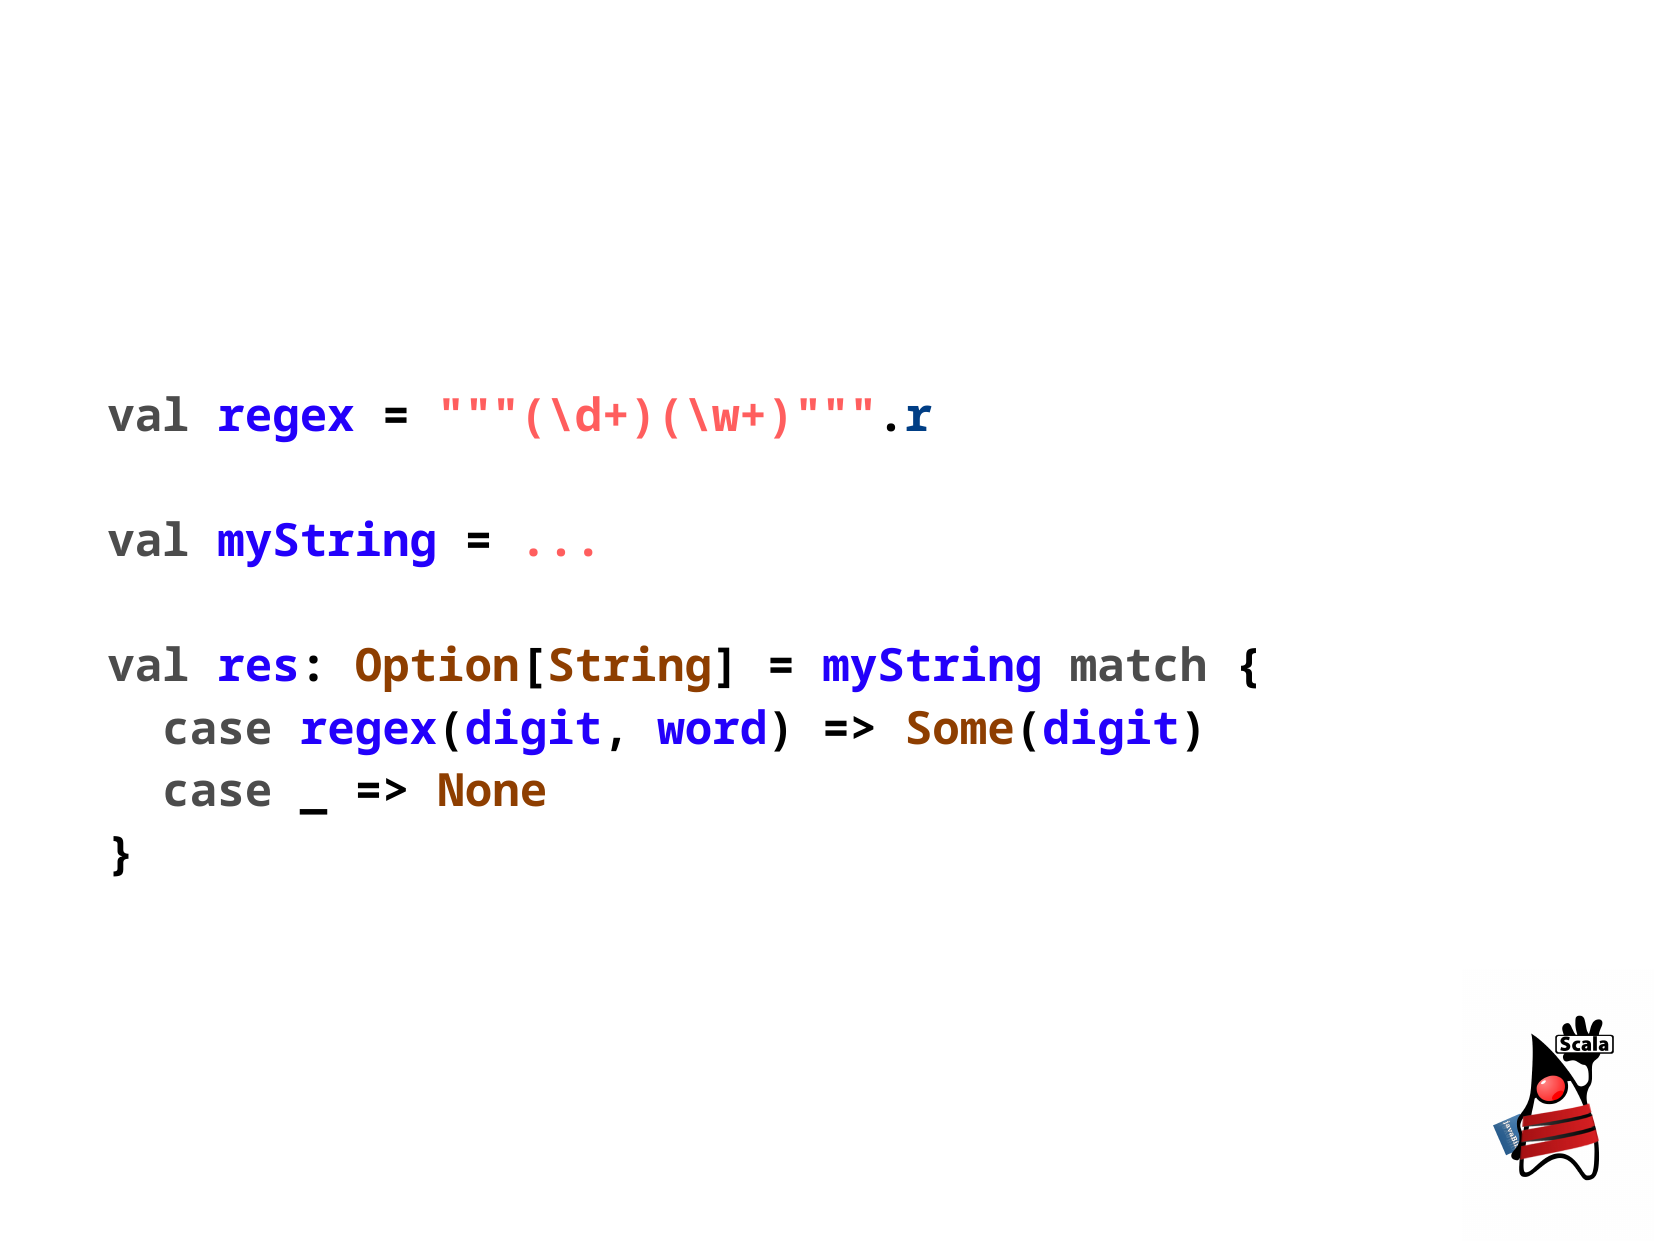

val regex = """(\d+)(\w+)""".r
 val myString = ...
 val res: Option[String] = myString match {
 case regex(digit, word) => Some(digit)
 case _ => None
 }